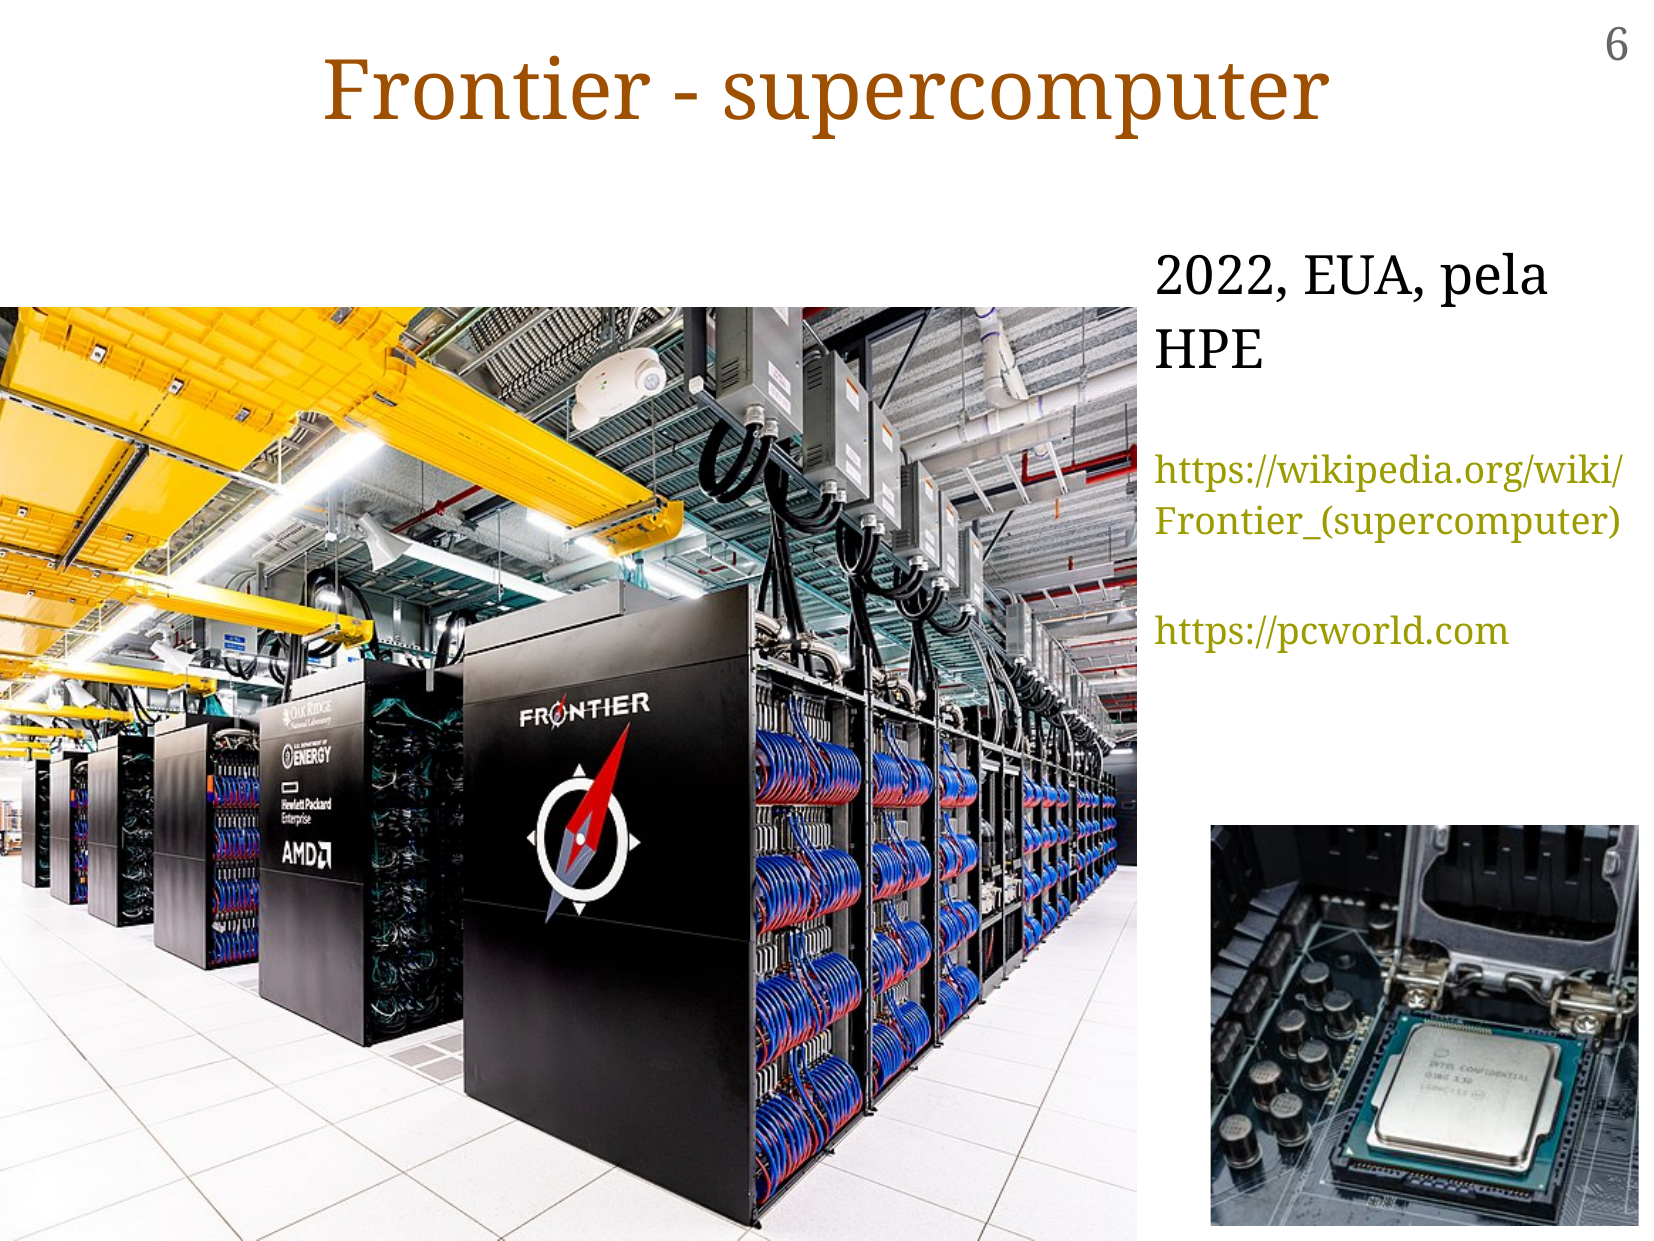

6
# Frontier - supercomputer
2022, EUA, pela HPE
https://wikipedia.org/wiki/Frontier_(supercomputer)
https://pcworld.com